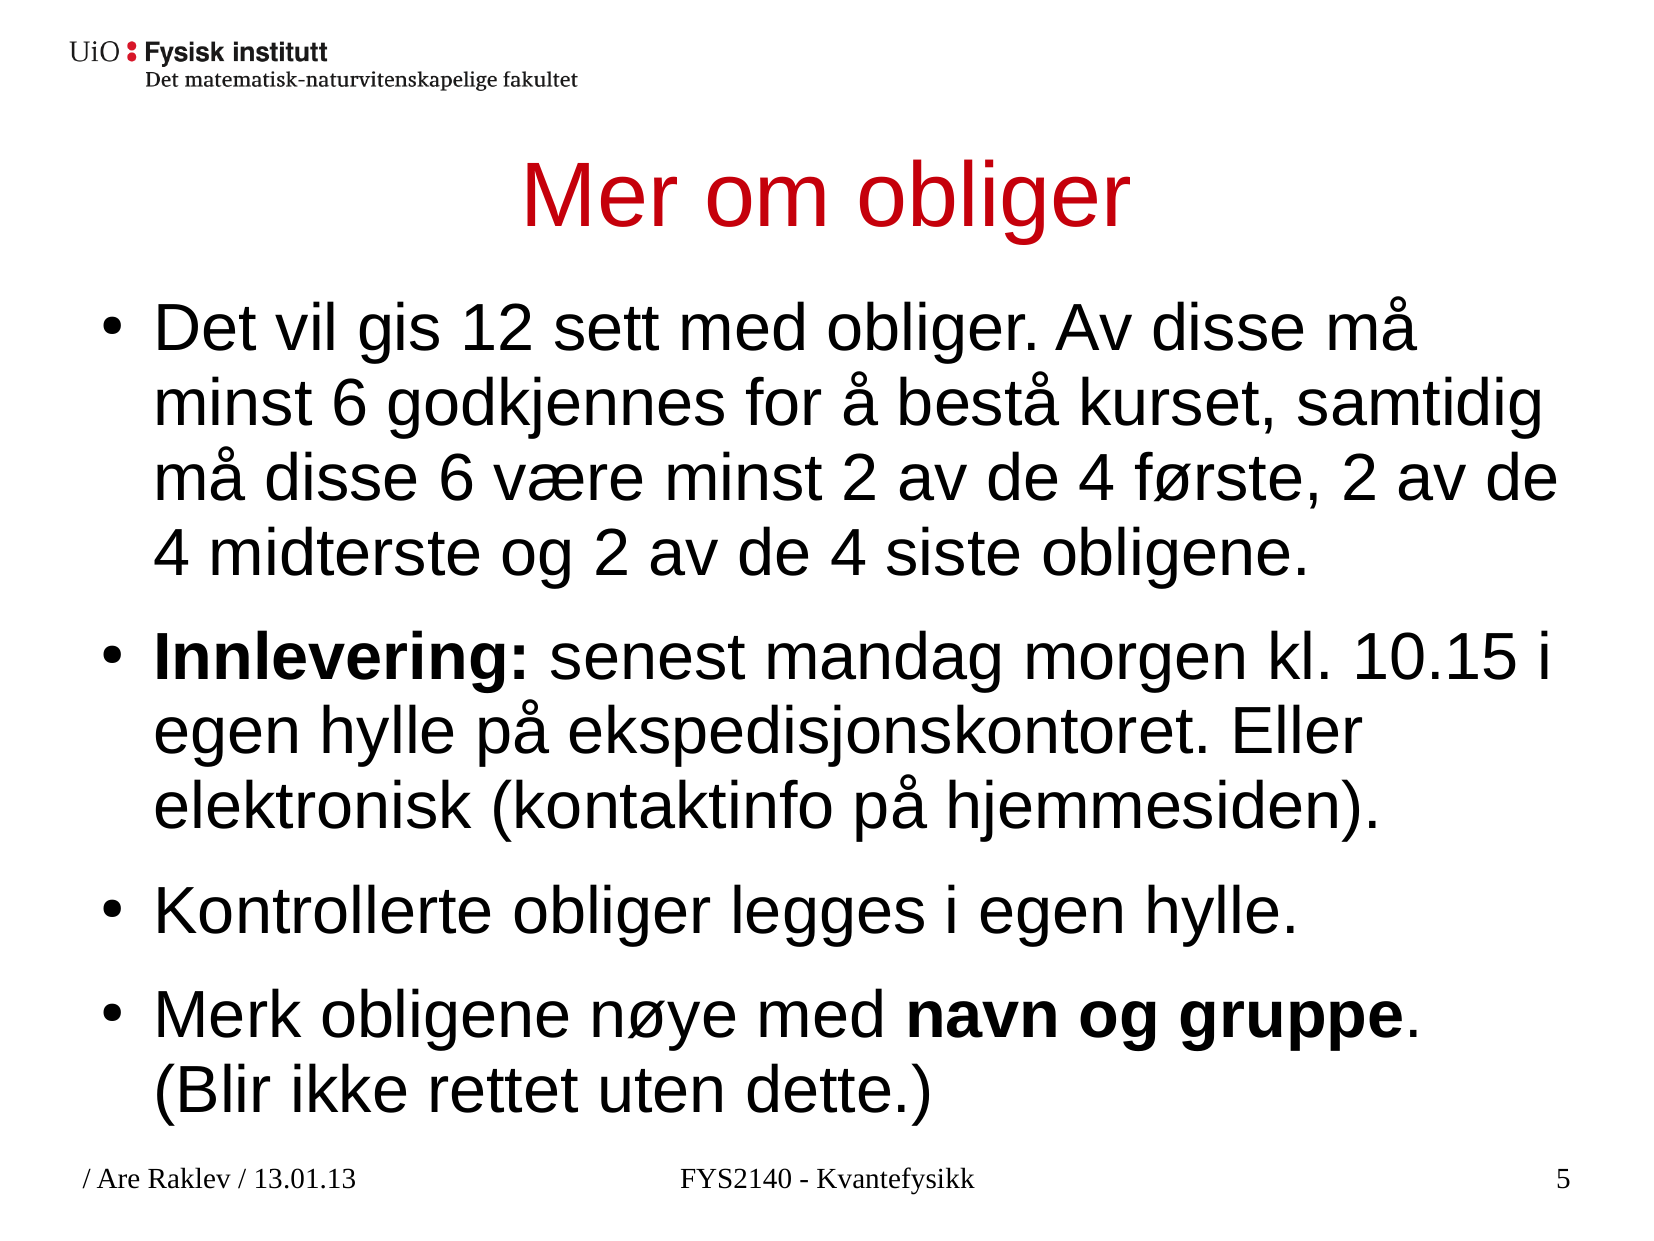

# Mer om obliger
Det vil gis 12 sett med obliger. Av disse må minst 6 godkjennes for å bestå kurset, samtidig må disse 6 være minst 2 av de 4 første, 2 av de 4 midterste og 2 av de 4 siste obligene.
Innlevering: senest mandag morgen kl. 10.15 i egen hylle på ekspedisjonskontoret. Eller elektronisk (kontaktinfo på hjemmesiden).
Kontrollerte obliger legges i egen hylle.
Merk obligene nøye med navn og gruppe.
(Blir ikke rettet uten dette.)
/ Are Raklev / 13.01.13
FYS2140 - Kvantefysikk
5